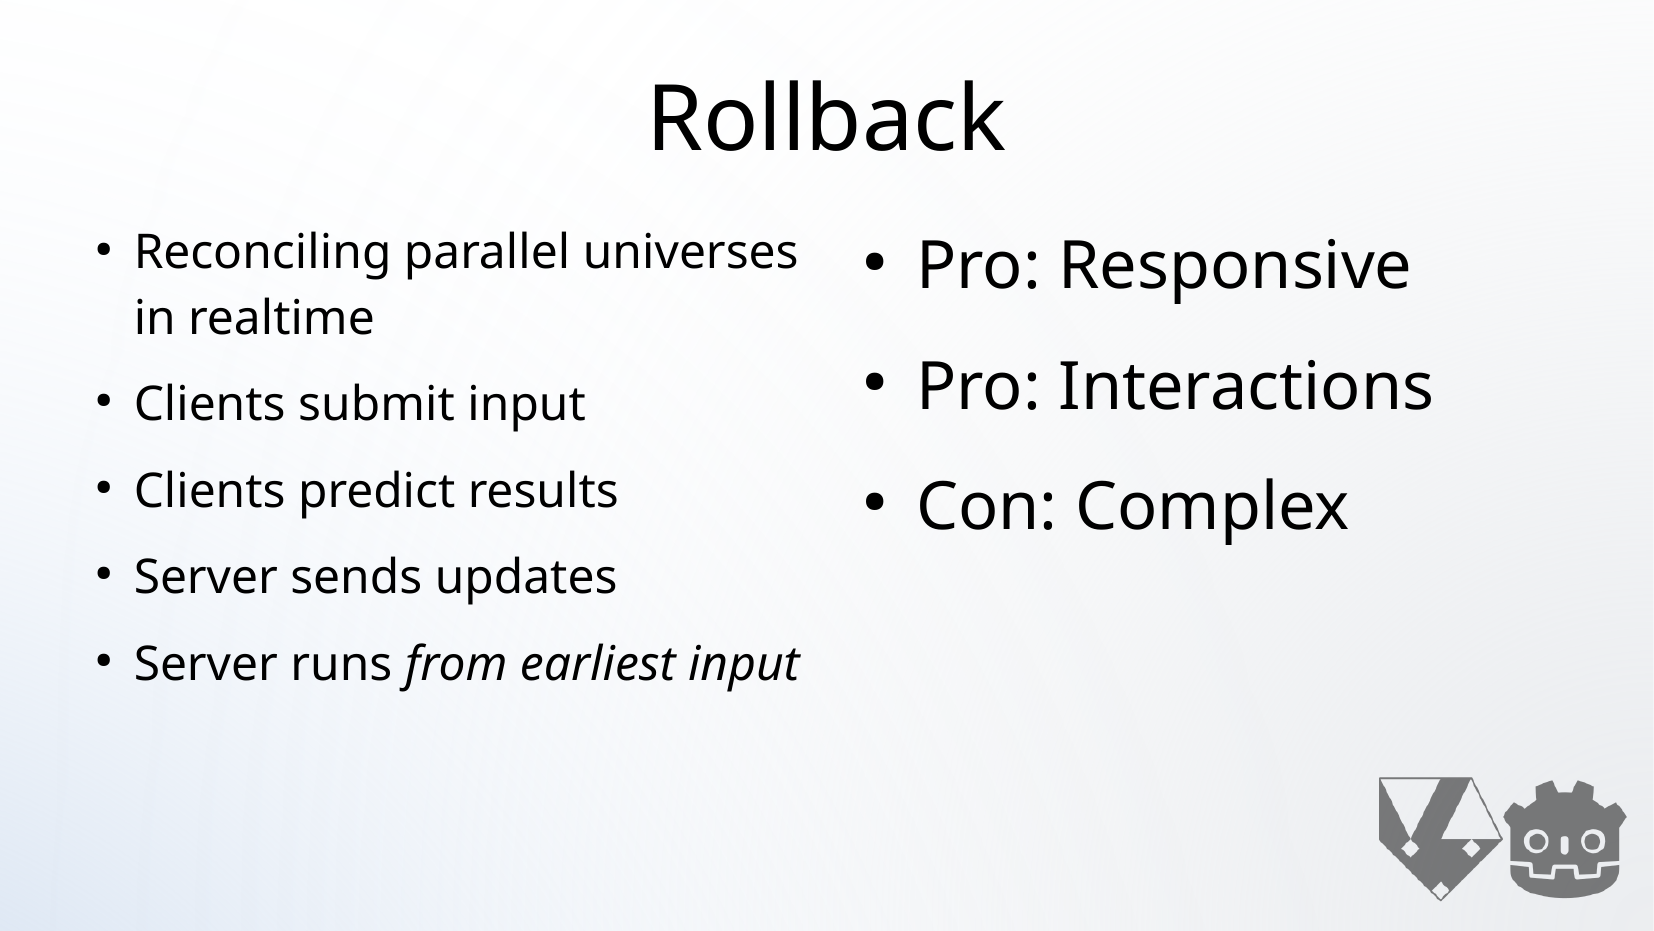

# Rollback
Reconciling parallel universes in realtime
Clients submit input
Clients predict results
Server sends updates
Server runs from earliest input
Pro: Responsive
Pro: Interactions
Con: Complex